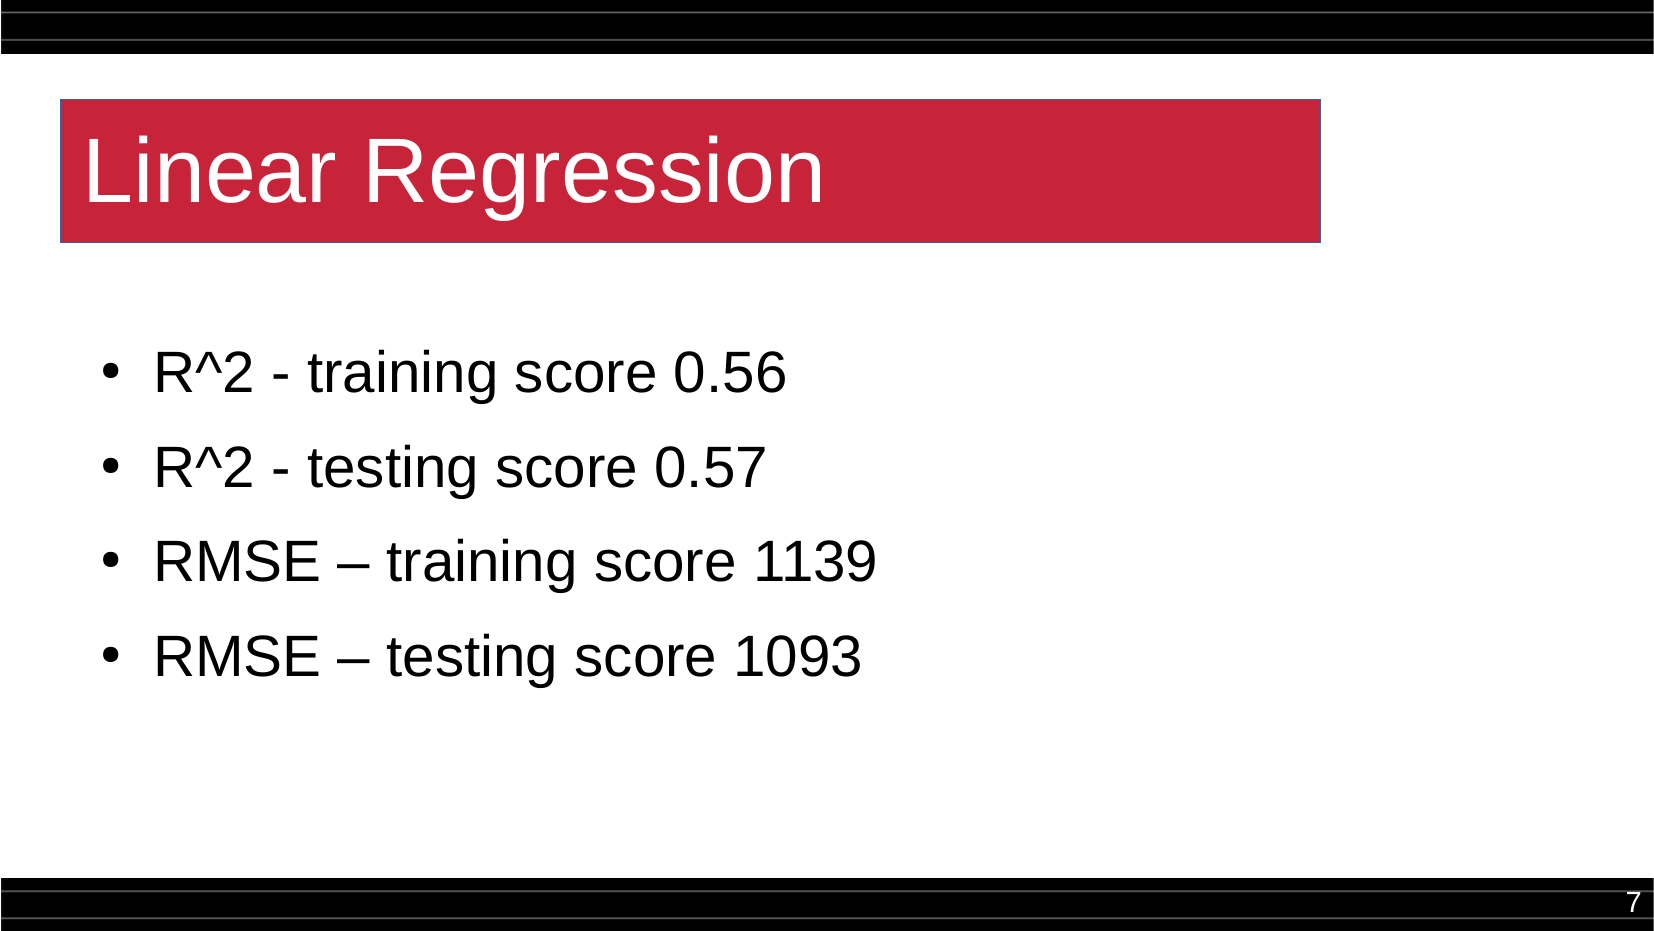

# Linear Regression
R^2 - training score 0.56
R^2 - testing score 0.57
RMSE – training score 1139
RMSE – testing score 1093